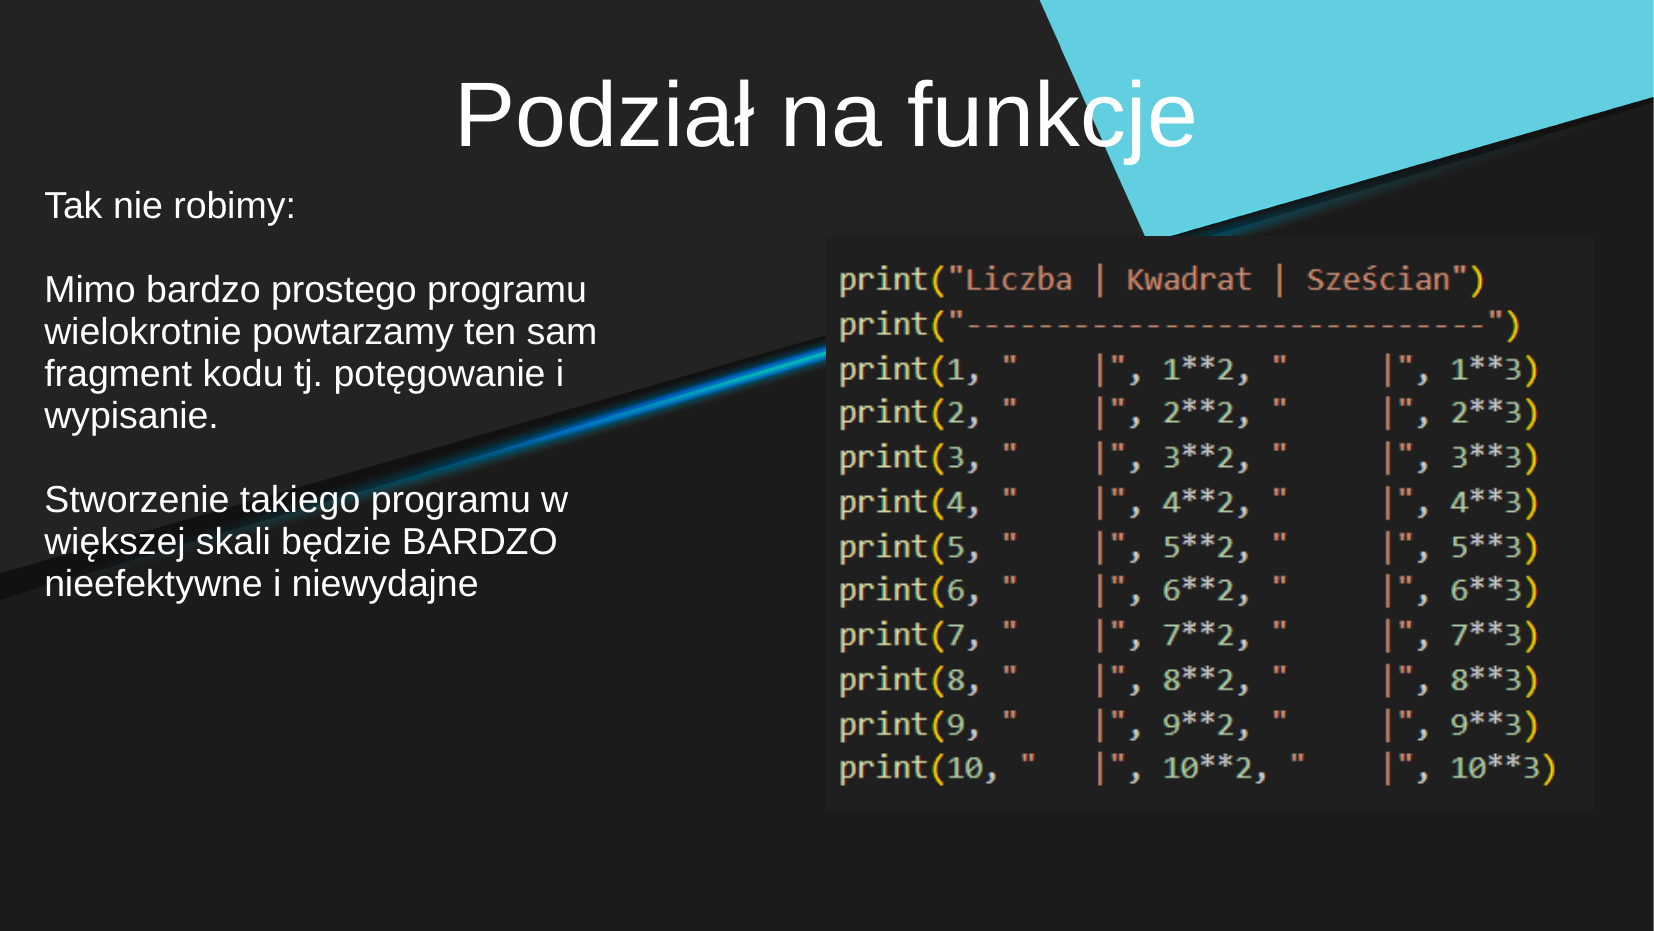

# Podział na funkcje
Tak nie robimy:
Mimo bardzo prostego programu wielokrotnie powtarzamy ten sam fragment kodu tj. potęgowanie i wypisanie.
Stworzenie takiego programu w większej skali będzie BARDZO nieefektywne i niewydajne